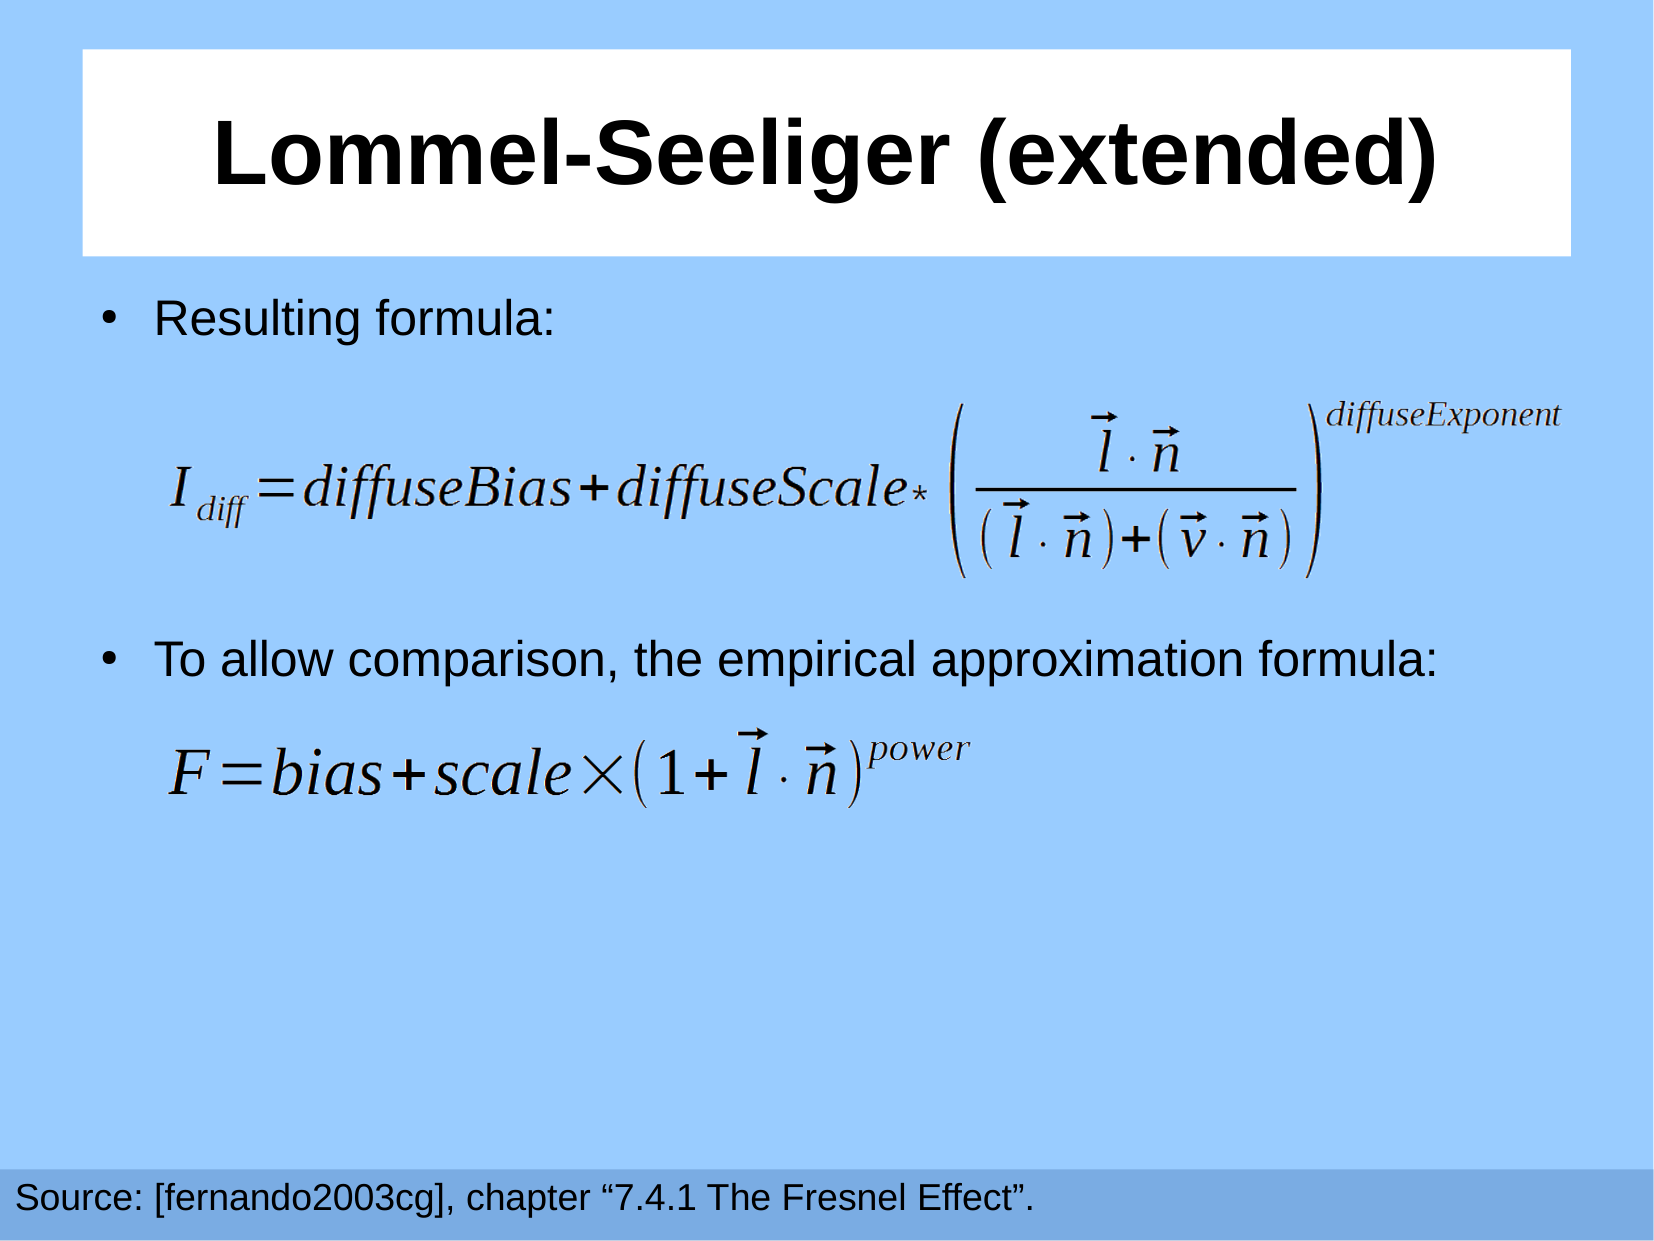

# Lommel-Seeliger (extended)
Resulting formula:
To allow comparison, the empirical approximation formula:
Source: [fernando2003cg], chapter “7.4.1 The Fresnel Effect”.